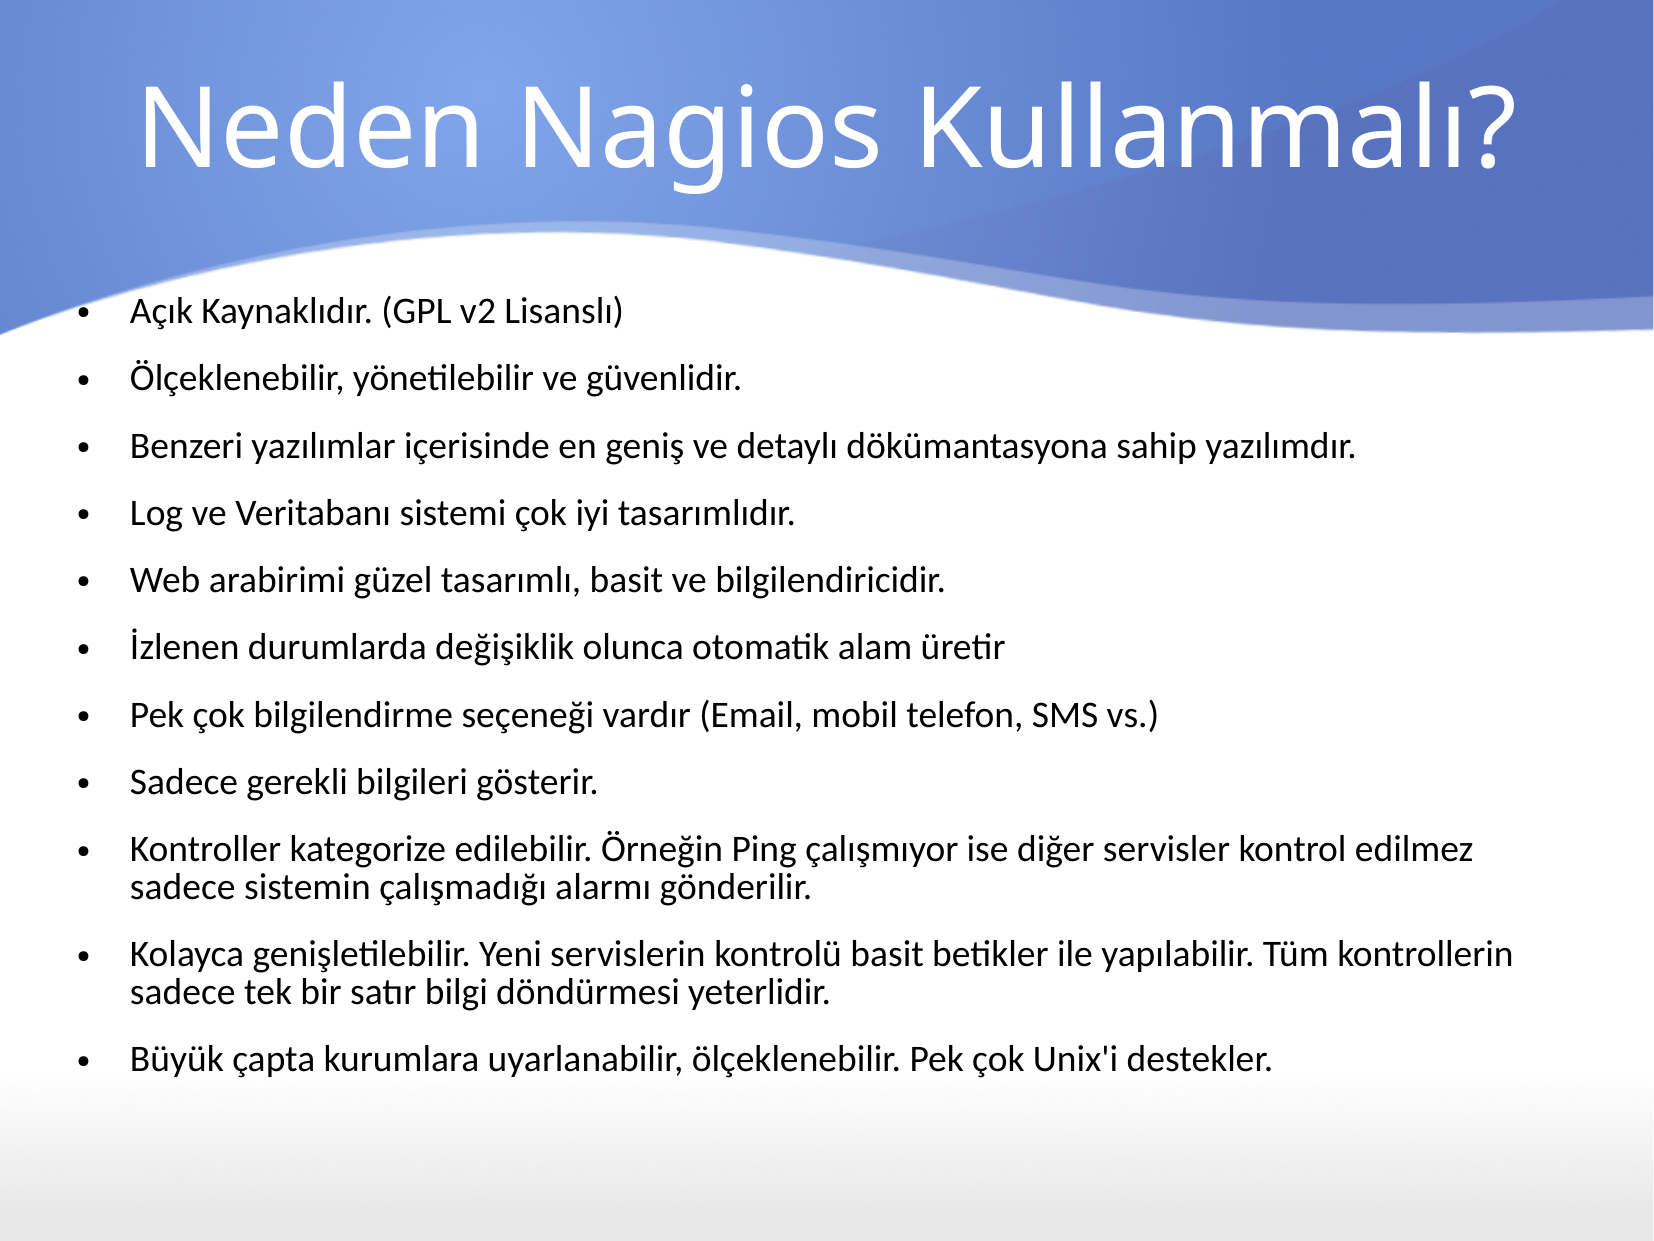

# Neden Nagios Kullanmalı?
Açık Kaynaklıdır. (GPL v2 Lisanslı)
Ölçeklenebilir, yönetilebilir ve güvenlidir.
Benzeri yazılımlar içerisinde en geniş ve detaylı dökümantasyona sahip yazılımdır.
Log ve Veritabanı sistemi çok iyi tasarımlıdır.
Web arabirimi güzel tasarımlı, basit ve bilgilendiricidir.
İzlenen durumlarda değişiklik olunca otomatik alam üretir
Pek çok bilgilendirme seçeneği vardır (Email, mobil telefon, SMS vs.)
Sadece gerekli bilgileri gösterir.
Kontroller kategorize edilebilir. Örneğin Ping çalışmıyor ise diğer servisler kontrol edilmez sadece sistemin çalışmadığı alarmı gönderilir.
Kolayca genişletilebilir. Yeni servislerin kontrolü basit betikler ile yapılabilir. Tüm kontrollerin sadece tek bir satır bilgi döndürmesi yeterlidir.
Büyük çapta kurumlara uyarlanabilir, ölçeklenebilir. Pek çok Unix'i destekler.